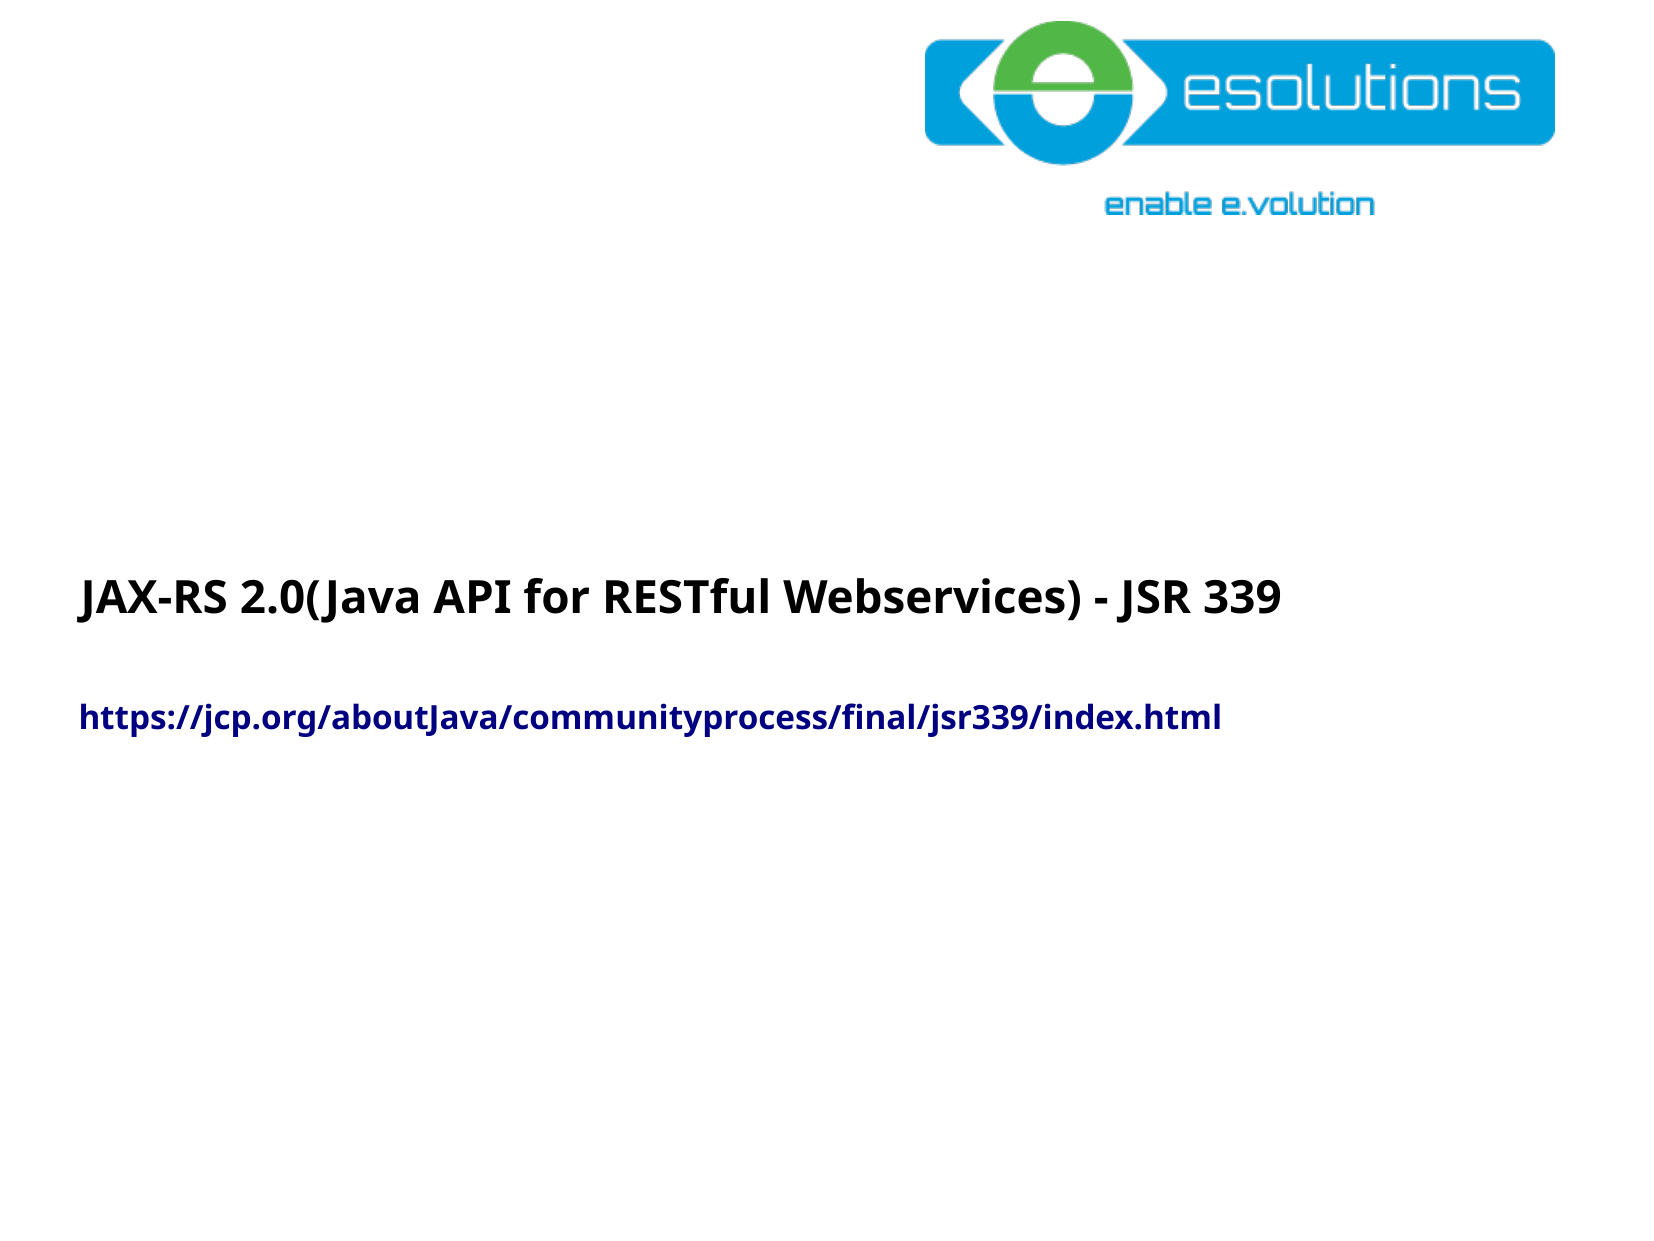

#
 JAX-RS 2.0(Java API for RESTful Webservices) - JSR 339
 https://jcp.org/aboutJava/communityprocess/final/jsr339/index.html